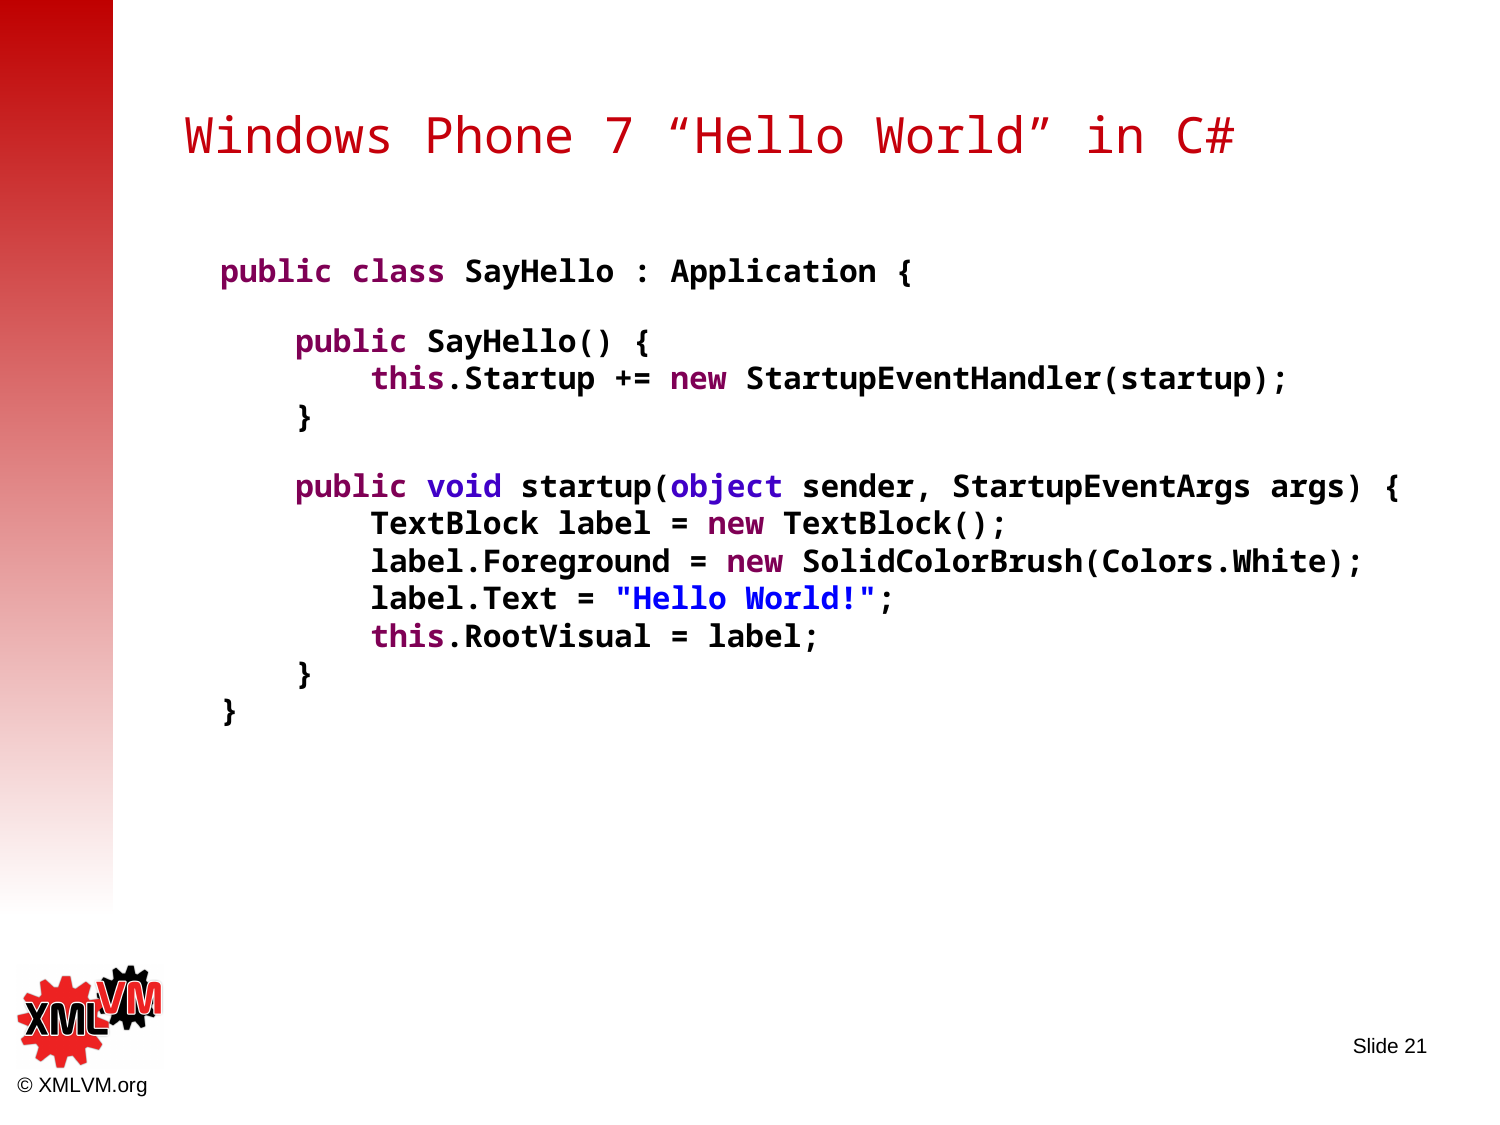

# Windows Phone 7 “Hello World” in C#
public class SayHello : Application {
 public SayHello() {
 this.Startup += new StartupEventHandler(startup);
 }
 public void startup(object sender, StartupEventArgs args) {
 TextBlock label = new TextBlock();
 label.Foreground = new SolidColorBrush(Colors.White);
 label.Text = "Hello World!";
 this.RootVisual = label;
 }
}